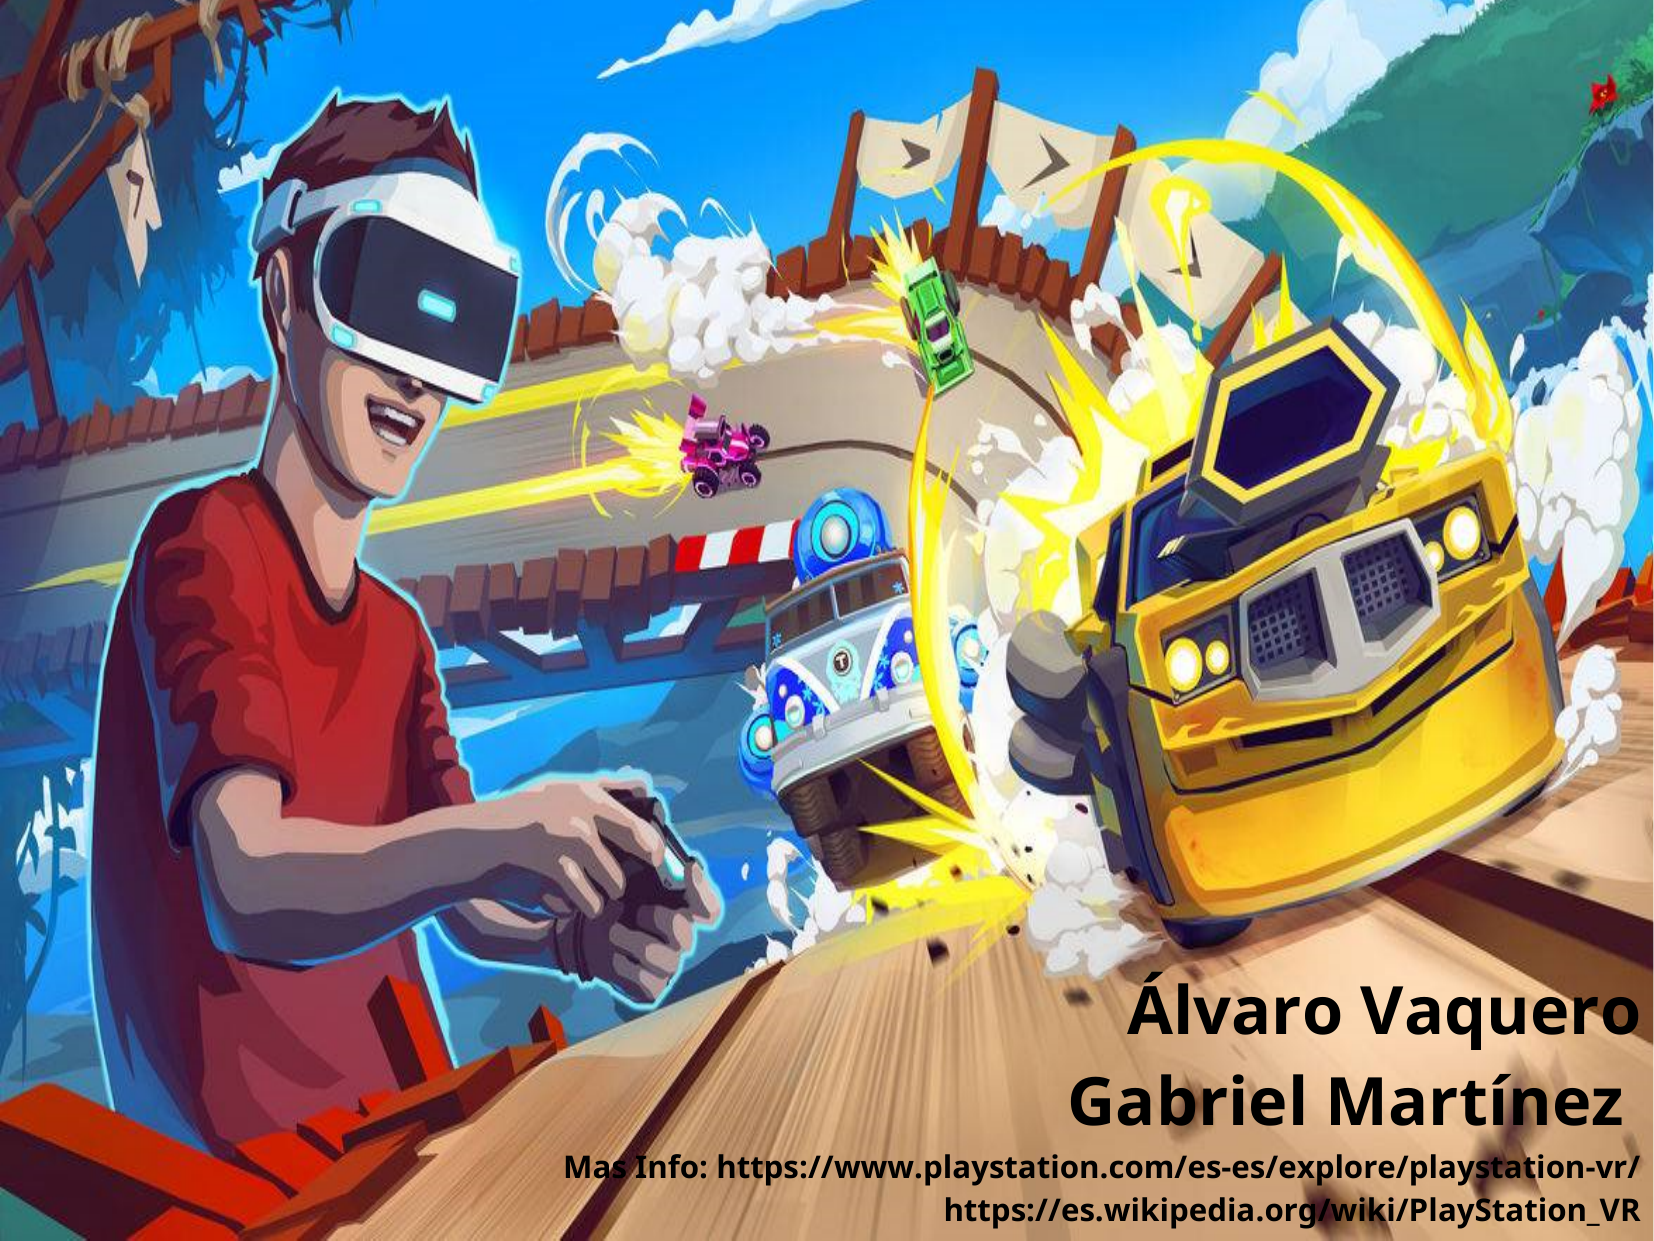

# Álvaro Vaquero Gabriel Martínez Mas Info: https://www.playstation.com/es-es/explore/playstation-vr/ https://es.wikipedia.org/wiki/PlayStation_VR